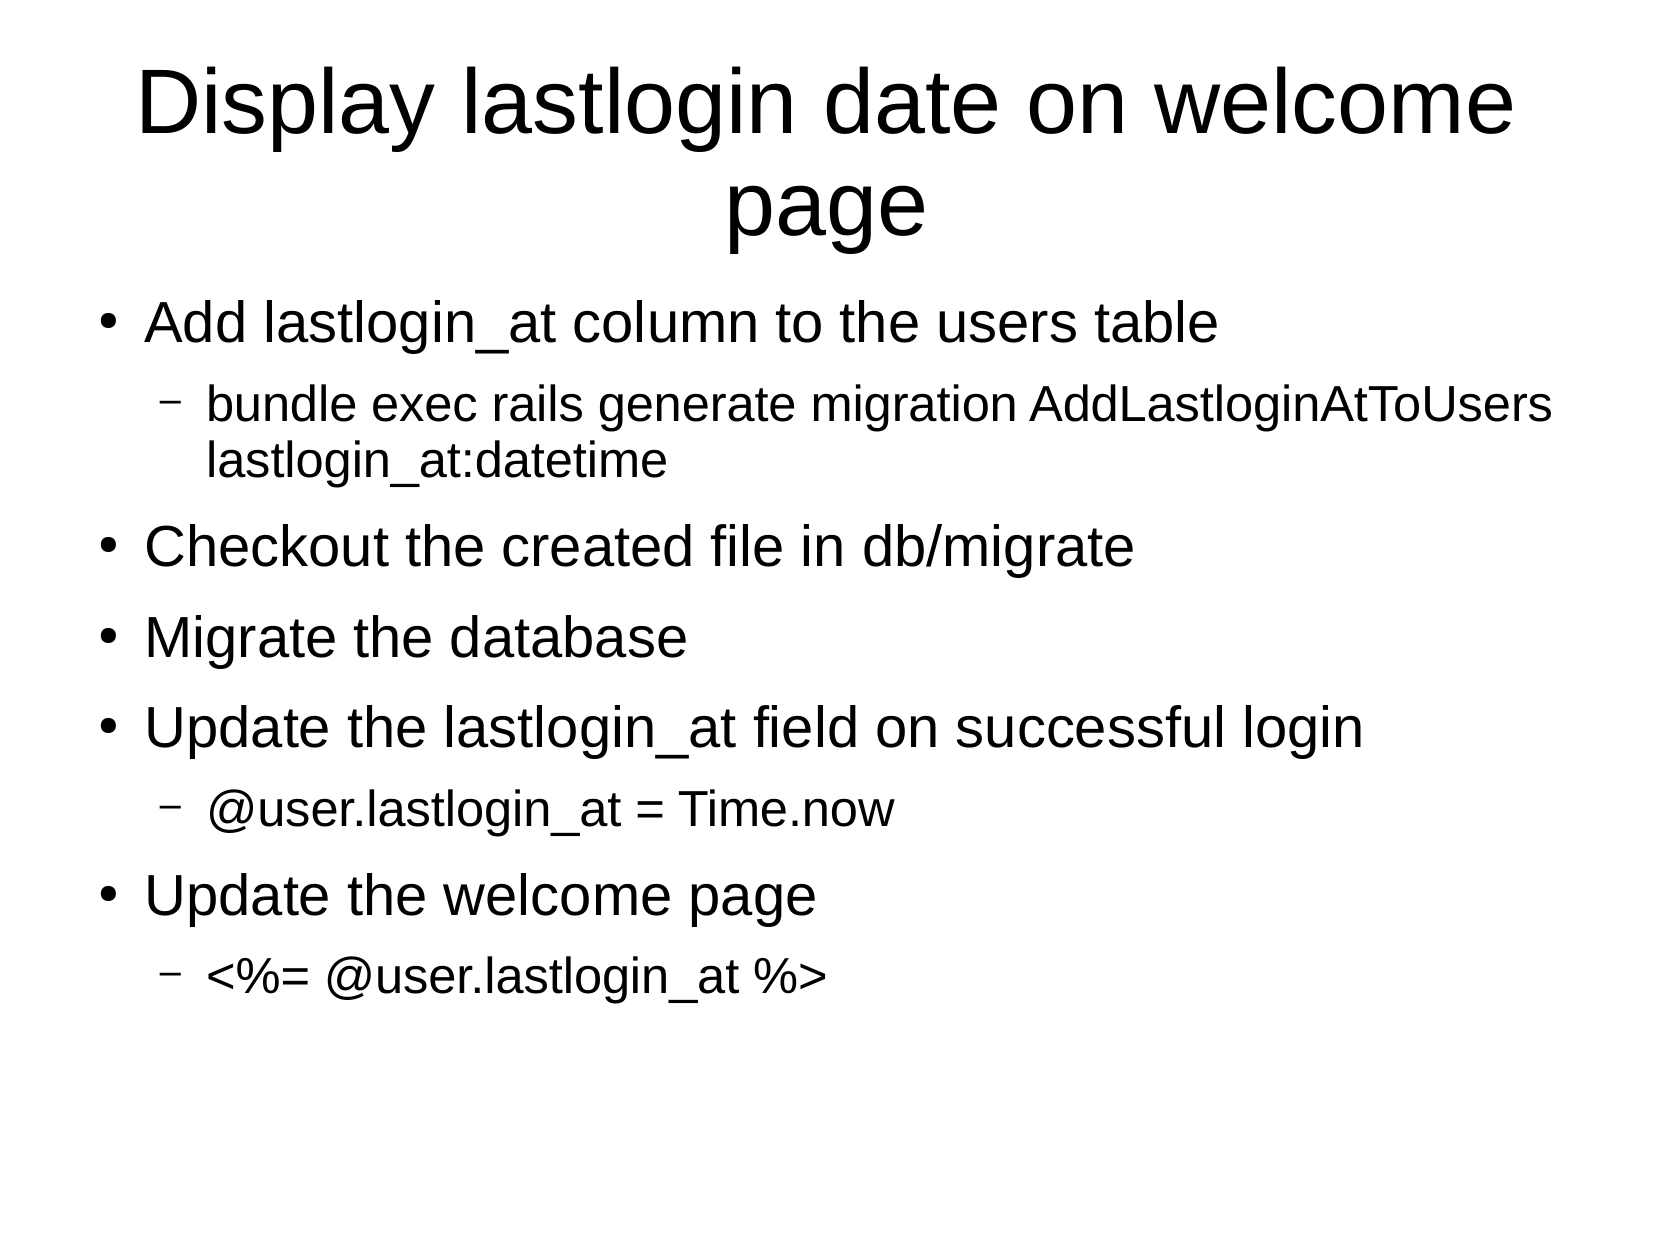

# Display lastlogin date on welcome page
Add lastlogin_at column to the users table
bundle exec rails generate migration AddLastloginAtToUsers lastlogin_at:datetime
Checkout the created file in db/migrate
Migrate the database
Update the lastlogin_at field on successful login
@user.lastlogin_at = Time.now
Update the welcome page
<%= @user.lastlogin_at %>